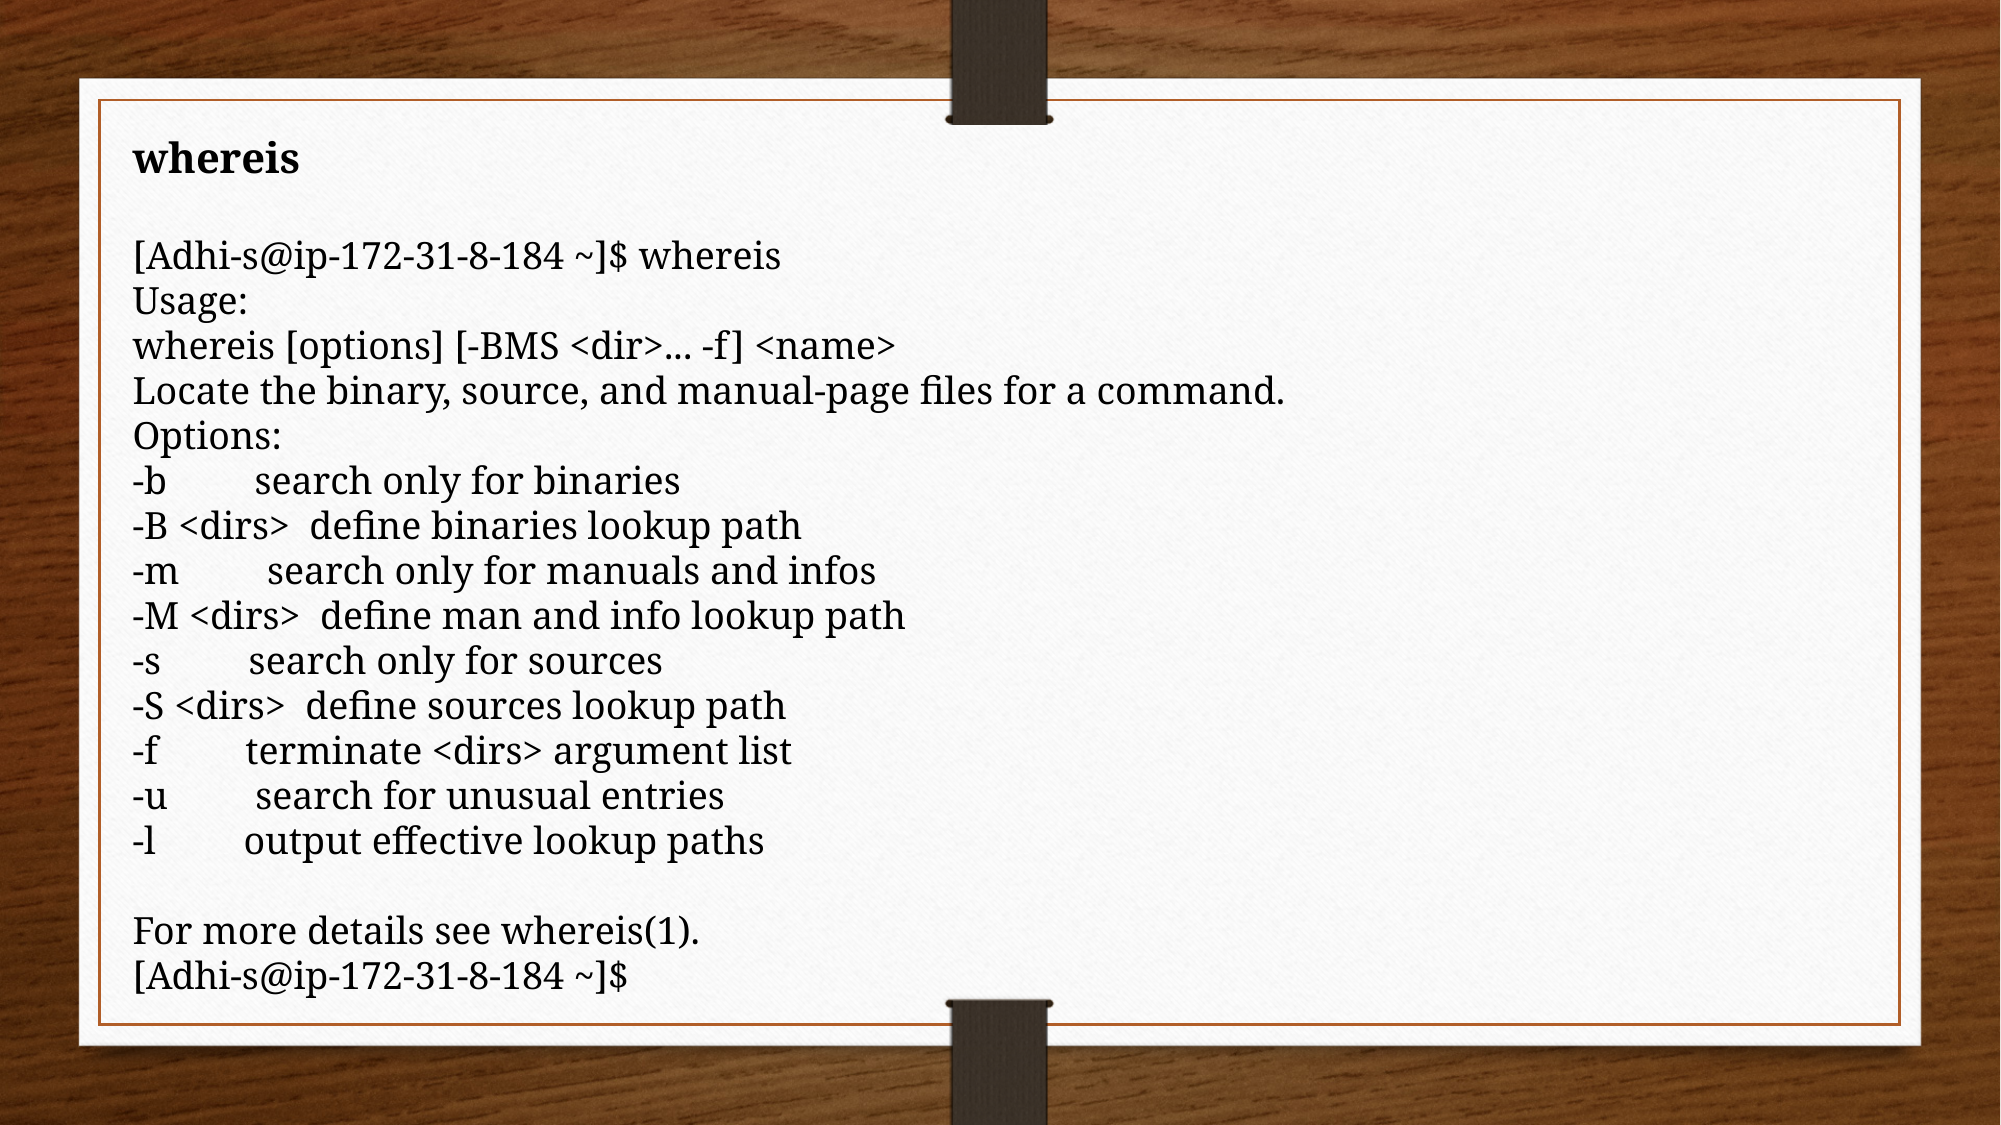

whereis
[Adhi-s@ip-172-31-8-184 ~]$ whereis
Usage:
whereis [options] [-BMS <dir>... -f] <name>
Locate the binary, source, and manual-page files for a command.
Options:
-b         search only for binaries
-B <dirs>  define binaries lookup path
-m         search only for manuals and infos
-M <dirs>  define man and info lookup path
-s         search only for sources
-S <dirs>  define sources lookup path
-f         terminate <dirs> argument list
-u         search for unusual entries
-l         output effective lookup paths
For more details see whereis(1).
[Adhi-s@ip-172-31-8-184 ~]$